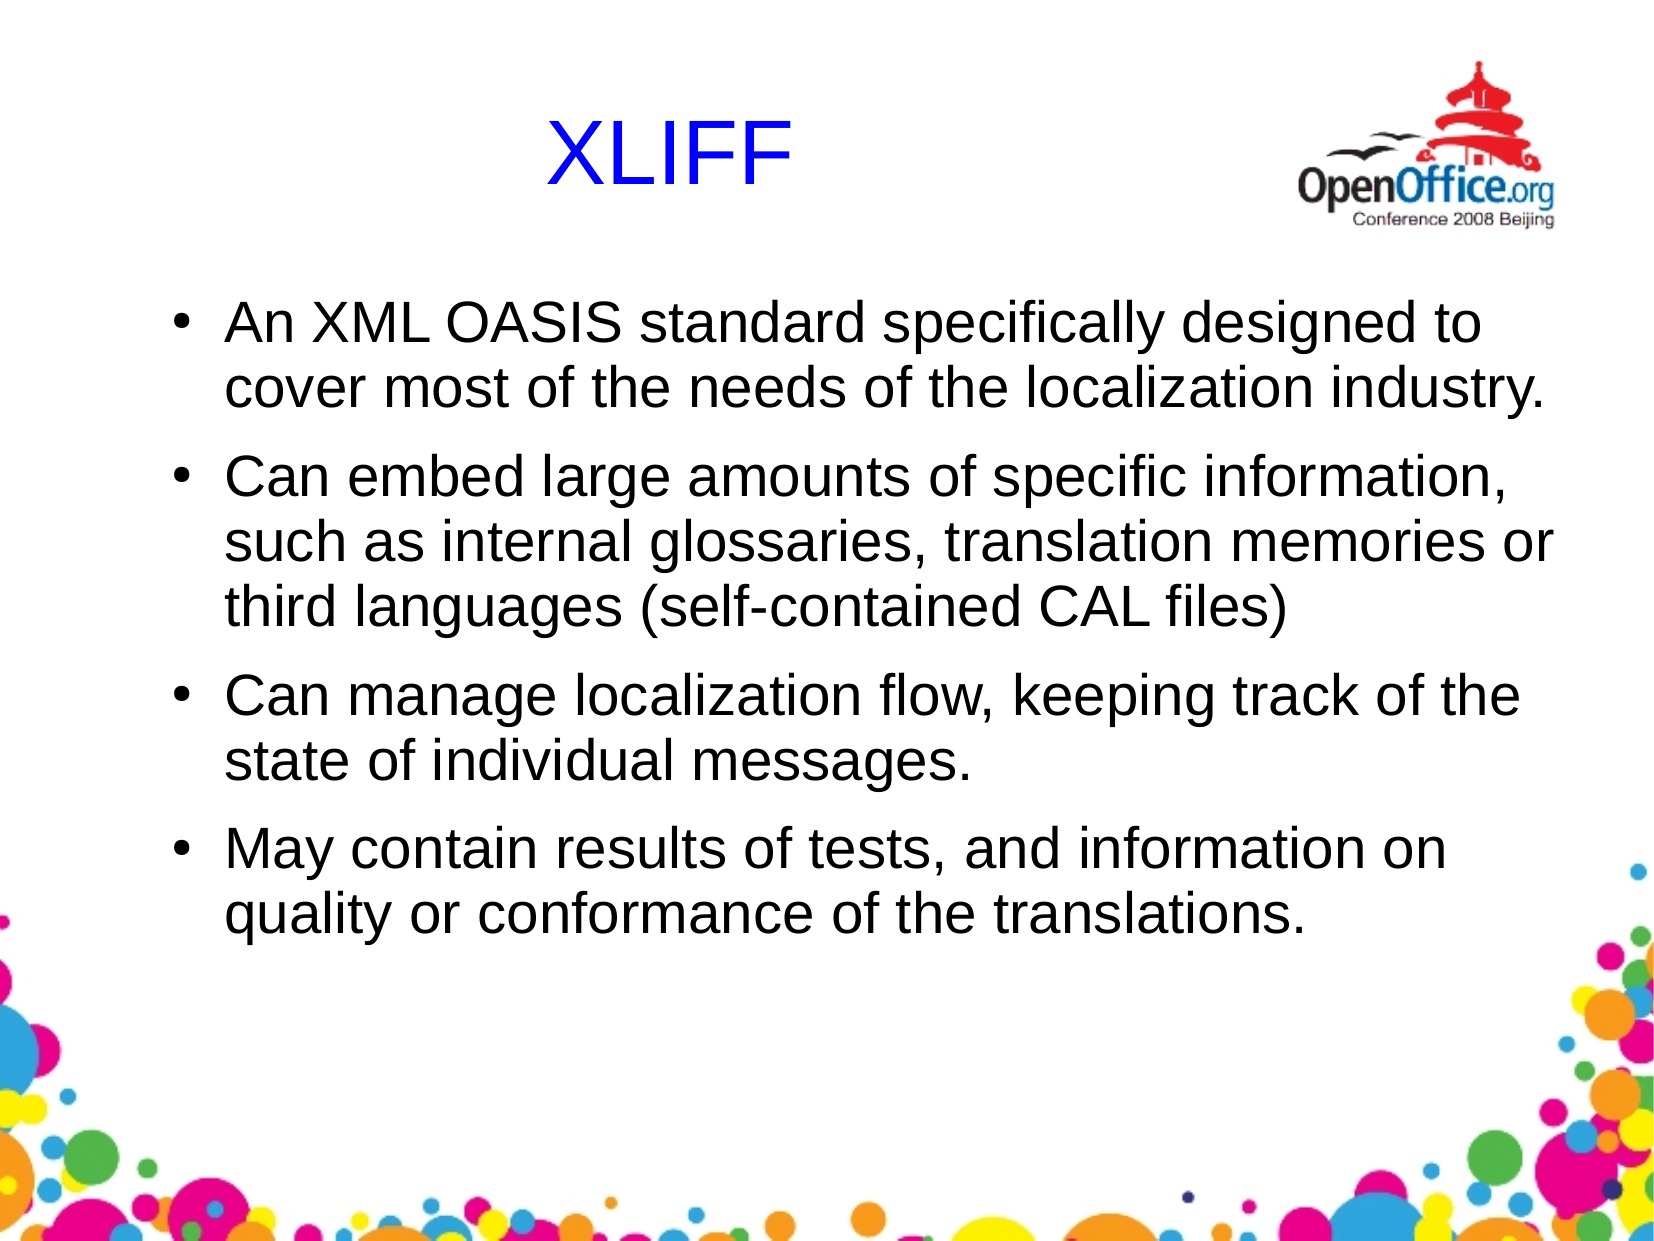

# XLIFF
An XML OASIS standard specifically designed to cover most of the needs of the localization industry.
Can embed large amounts of specific information, such as internal glossaries, translation memories or third languages (self-contained CAL files)
Can manage localization flow, keeping track of the state of individual messages.
May contain results of tests, and information on quality or conformance of the translations.